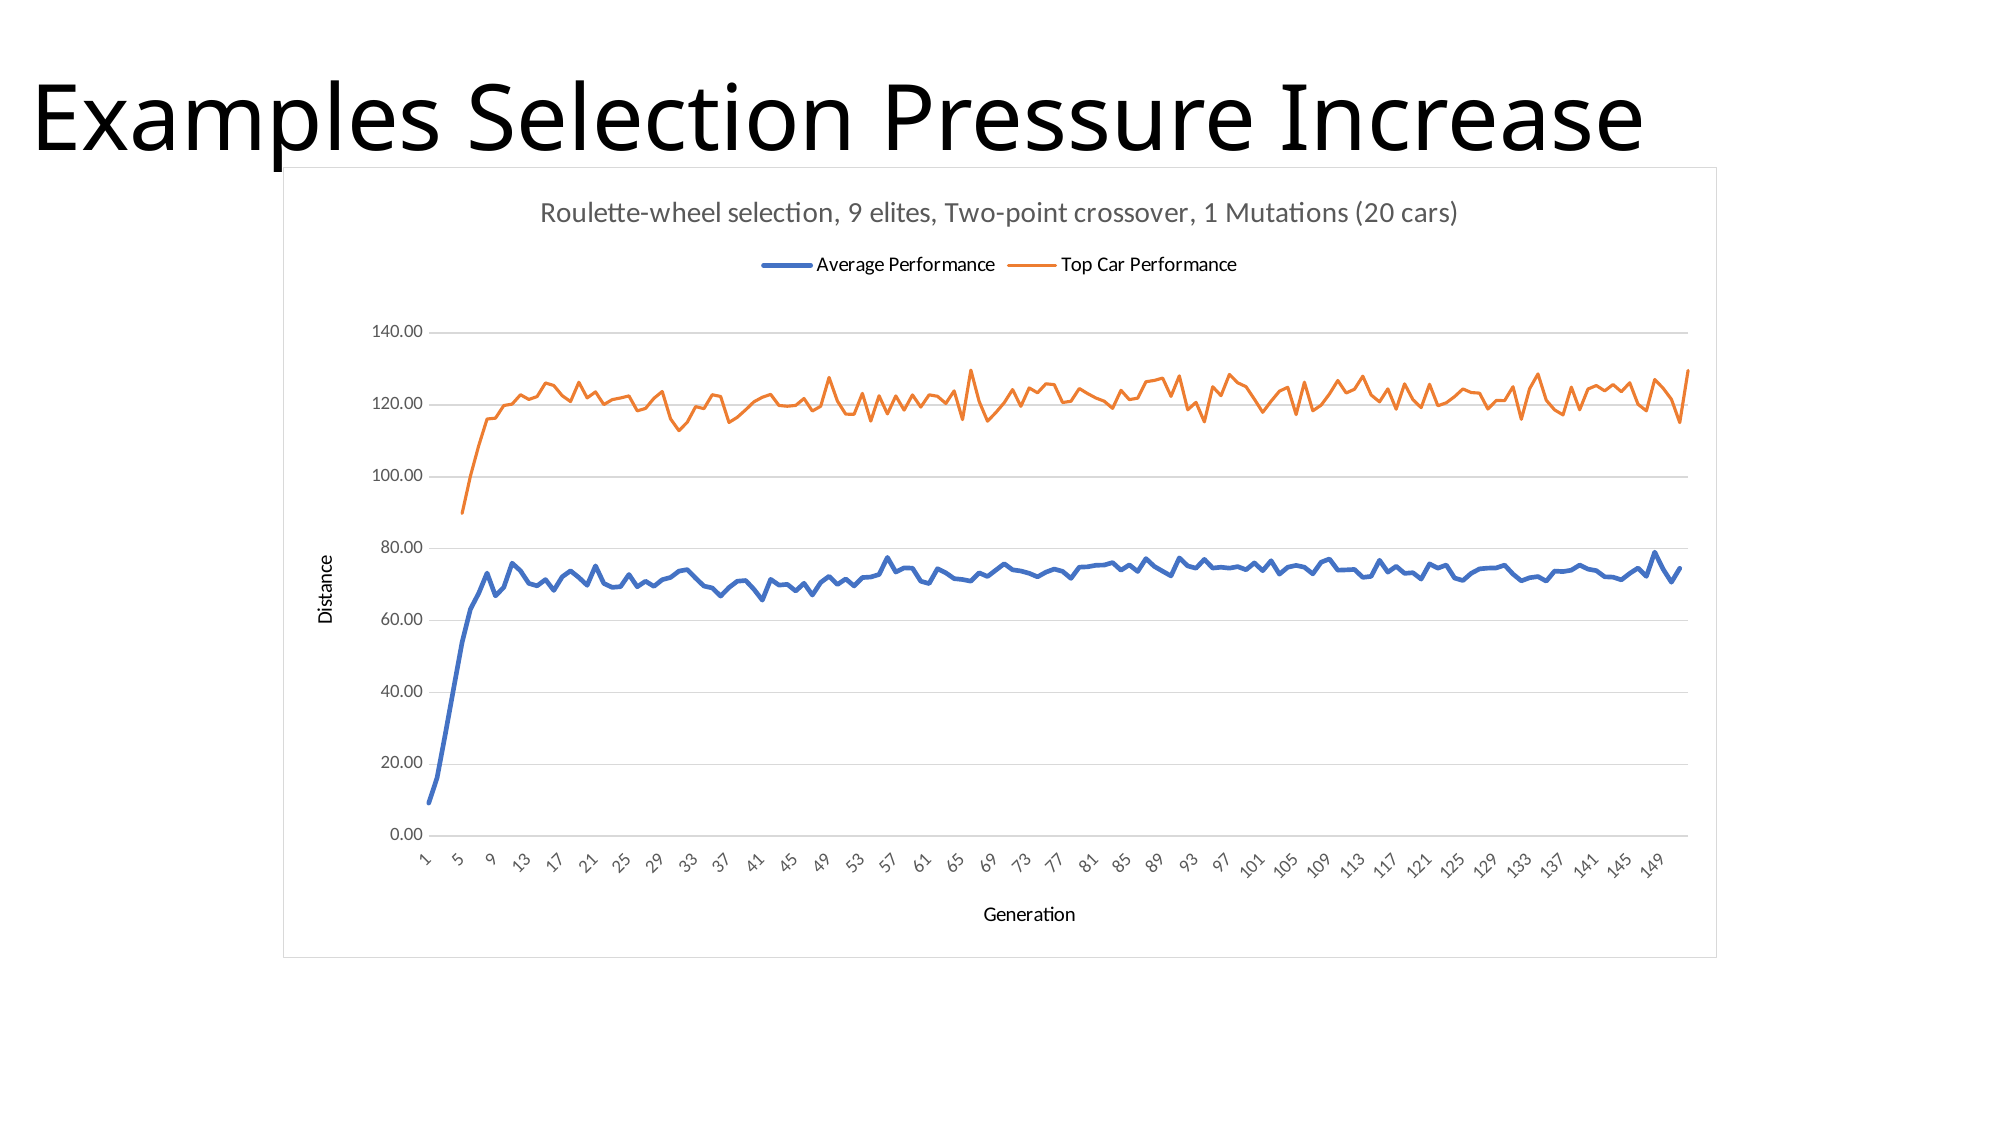

# Examples Selection Pressure Increase
### Chart: Roulette-wheel selection, 9 elites, Two-point crossover, 1 Mutations (20 cars)
| Category | Average Performance | Top Car Performance |
|---|---|---|
| 1 | 9.21632785930455 | None |
| 2 | 16.227623498119 | None |
| 3 | 28.5196837184676 | None |
| 4 | 41.3499483446281 | None |
| 5 | 53.9523411570992 | 89.8254846001976 |
| 6 | 63.1706667284076 | 100.228076882464 |
| 7 | 67.6389075757034 | 108.716741543293 |
| 8 | 73.2213010613682 | 116.096704246914 |
| 9 | 66.8766848216597 | 116.333554999899 |
| 10 | 69.2585941824844 | 119.847427463319 |
| 11 | 75.9780252738217 | 120.229833380977 |
| 12 | 73.8580673669852 | 122.86272357522 |
| 13 | 70.3419353144059 | 121.528238644694 |
| 14 | 69.6715940167495 | 122.333205973868 |
| 15 | 71.4122595105961 | 126.123701132221 |
| 16 | 68.3962666071756 | 125.41743605278 |
| 17 | 72.1910964936647 | 122.589072357772 |
| 18 | 73.8491554678274 | 120.947082301625 |
| 19 | 72.0048501127597 | 126.320731774195 |
| 20 | 69.820094442412 | 121.958917486069 |
| 21 | 75.2377438614221 | 123.655371688246 |
| 22 | 70.3322846258798 | 120.104854294077 |
| 23 | 69.2480442894787 | 121.489009717504 |
| 24 | 69.4471372105294 | 121.942135880487 |
| 25 | 72.8330220757767 | 122.510977063154 |
| 26 | 69.4008111908331 | 118.370380544661 |
| 27 | 70.9489385110153 | 119.034610682175 |
| 28 | 69.5158445505816 | 121.845111999489 |
| 29 | 71.3802654282906 | 123.771321885338 |
| 30 | 72.0084854924189 | 116.132474392967 |
| 31 | 73.7735366950567 | 112.835437019646 |
| 32 | 74.2041727411279 | 115.210636751736 |
| 33 | 71.8004282780749 | 119.551587786455 |
| 34 | 69.5983320179077 | 118.971367624461 |
| 35 | 69.073862584416 | 122.866509704304 |
| 36 | 66.8153079846435 | 122.353725484656 |
| 37 | 69.1938174089293 | 115.133975419519 |
| 38 | 70.955833073932 | 116.586982031035 |
| 39 | 71.1441093846157 | 118.659976176446 |
| 40 | 68.7034178021316 | 120.880319012502 |
| 41 | 65.6765487981271 | 122.138982087034 |
| 42 | 71.4724797767948 | 122.95448474588 |
| 43 | 69.8641060336692 | 119.866105148436 |
| 44 | 70.0752313515199 | 119.652784288509 |
| 45 | 68.2289464345556 | 119.882714759516 |
| 46 | 70.3739655804381 | 121.800049483998 |
| 47 | 67.0900450245255 | 118.318522629329 |
| 48 | 70.5994055575743 | 119.64617625964 |
| 49 | 72.3463507699802 | 127.675619030033 |
| 50 | 70.0359240691246 | 121.087431905364 |
| 51 | 71.5906990186921 | 117.442716861248 |
| 52 | 69.6322957831717 | 117.411517180008 |
| 53 | 71.9854355296947 | 123.245107956148 |
| 54 | 72.1299699026177 | 115.517431404387 |
| 55 | 72.827588278035 | 122.556674335206 |
| 56 | 77.5758537156929 | 117.512082461561 |
| 57 | 73.5090621505579 | 122.519452141546 |
| 58 | 74.664144495945 | 118.567203163207 |
| 59 | 74.5835295406019 | 122.810309495715 |
| 60 | 70.951957501576 | 119.419576774369 |
| 61 | 70.2914101847458 | 122.831725359811 |
| 62 | 74.4492513308025 | 122.414643089294 |
| 63 | 73.2881542867196 | 120.412055097724 |
| 64 | 71.6627305142644 | 123.927388356474 |
| 65 | 71.421943683314 | 115.919672122286 |
| 66 | 70.970948504381 | 129.709674634788 |
| 67 | 73.2972894890433 | 120.986623905406 |
| 68 | 72.2848061871578 | 115.500817862118 |
| 69 | 74.0459389064818 | 117.889886179228 |
| 70 | 75.8137956127172 | 120.634449630893 |
| 71 | 74.1239501594354 | 124.282982034665 |
| 72 | 73.8014958952536 | 119.637677530582 |
| 73 | 73.1629020890445 | 124.746018100428 |
| 74 | 72.1788989949414 | 123.381197890153 |
| 75 | 73.4683353706576 | 125.904107831128 |
| 76 | 74.3429522891637 | 125.668111873529 |
| 77 | 73.7111364367234 | 120.673128735031 |
| 78 | 71.7415088557705 | 121.028838467422 |
| 79 | 74.8728266261781 | 124.591212861484 |
| 80 | 74.9626834102068 | 123.195673450517 |
| 81 | 75.3870757622981 | 121.930669427072 |
| 82 | 75.4523116528536 | 121.036180705106 |
| 83 | 76.1502792634791 | 119.053292048132 |
| 84 | 74.0185544518506 | 124.091721351688 |
| 85 | 75.5042765110481 | 121.484777633632 |
| 86 | 73.6653574810999 | 121.89592443468 |
| 87 | 77.2435283322351 | 126.475378292632 |
| 88 | 75.0857527929354 | 126.833179086602 |
| 89 | 73.74348548659 | 127.486530191727 |
| 90 | 72.4471864308466 | 122.394707517839 |
| 91 | 77.4440144707463 | 128.113997885654 |
| 92 | 75.2195652539342 | 118.655518108578 |
| 93 | 74.573562738253 | 120.732941505695 |
| 94 | 77.0287432466509 | 115.296537159146 |
| 95 | 74.618388123717 | 125.073219701111 |
| 96 | 74.8604394145699 | 122.576691368358 |
| 97 | 74.58759108308 | 128.498419059734 |
| 98 | 75.0162294352648 | 126.167742790221 |
| 99 | 74.1487116242366 | 125.088731162352 |
| 100 | 76.0527503486612 | 121.619331855435 |
| 101 | 73.8859984914297 | 117.95022250471 |
| 102 | 76.6595736618881 | 121.03937311805 |
| 103 | 72.9224382578026 | 123.853328240996 |
| 104 | 74.8495480261657 | 124.921738494774 |
| 105 | 75.3527096182814 | 117.339890457588 |
| 106 | 74.8480455021898 | 126.334451250364 |
| 107 | 72.9971875475244 | 118.378193995426 |
| 108 | 76.2545225468578 | 119.941440668522 |
| 109 | 77.1415974580102 | 123.076717824808 |
| 110 | 74.0285419899759 | 126.813347052626 |
| 111 | 74.1171178196514 | 123.339098460253 |
| 112 | 74.2323804776593 | 124.387191420995 |
| 113 | 72.0378583813505 | 128.014370593216 |
| 114 | 72.3090956549356 | 122.796902520249 |
| 115 | 76.7806303504436 | 120.865892077379 |
| 116 | 73.4739097239374 | 124.491159391735 |
| 117 | 75.1145606930389 | 118.821181697898 |
| 118 | 73.1417568550319 | 125.874675526609 |
| 119 | 73.3269378119703 | 121.491869888796 |
| 120 | 71.5423054678689 | 119.250555860824 |
| 121 | 75.7848162835754 | 125.768211934679 |
| 122 | 74.5957748940485 | 119.770731436227 |
| 123 | 75.4828581403383 | 120.600080874403 |
| 124 | 71.8405877819468 | 122.315981946225 |
| 125 | 71.1534284139399 | 124.474482581516 |
| 126 | 73.1647684390544 | 123.467548264345 |
| 127 | 74.3900805471738 | 123.310586430611 |
| 128 | 74.6105393875037 | 118.878248713645 |
| 129 | 74.6553291102567 | 121.252786180851 |
| 130 | 75.4495362373037 | 121.205606094007 |
| 131 | 72.9496379769433 | 125.069726264272 |
| 132 | 71.0526909955686 | 116.022330645299 |
| 133 | 71.9167497710126 | 124.523558399056 |
| 134 | 72.2544239376543 | 128.629646725128 |
| 135 | 70.9585505362443 | 121.305322310482 |
| 136 | 73.7943578448753 | 118.628965126344 |
| 137 | 73.6463395489382 | 117.23331720058 |
| 138 | 74.0250915005376 | 124.97827531466 |
| 139 | 75.4652442288796 | 118.660693870771 |
| 140 | 74.3327269533591 | 124.43450909854 |
| 141 | 73.9047194196844 | 125.420117160275 |
| 142 | 72.1923324214654 | 123.926940884022 |
| 143 | 72.0979018293308 | 125.692733756841 |
| 144 | 71.3253808274982 | 123.696603604376 |
| 145 | 73.1375404776582 | 126.195407918823 |
| 146 | 74.6389492261444 | 120.20910474056 |
| 147 | 72.3024341521852 | 118.361492640106 |
| 148 | 79.0538006249974 | 127.086223146225 |
| 149 | 74.347663774637 | 124.703716139407 |
| 150 | 70.664542011808 | 121.559240174705 |
| 151 | 74.5524574154517 | 115.106738944043 |
| 152 | None | 129.606653663469 |